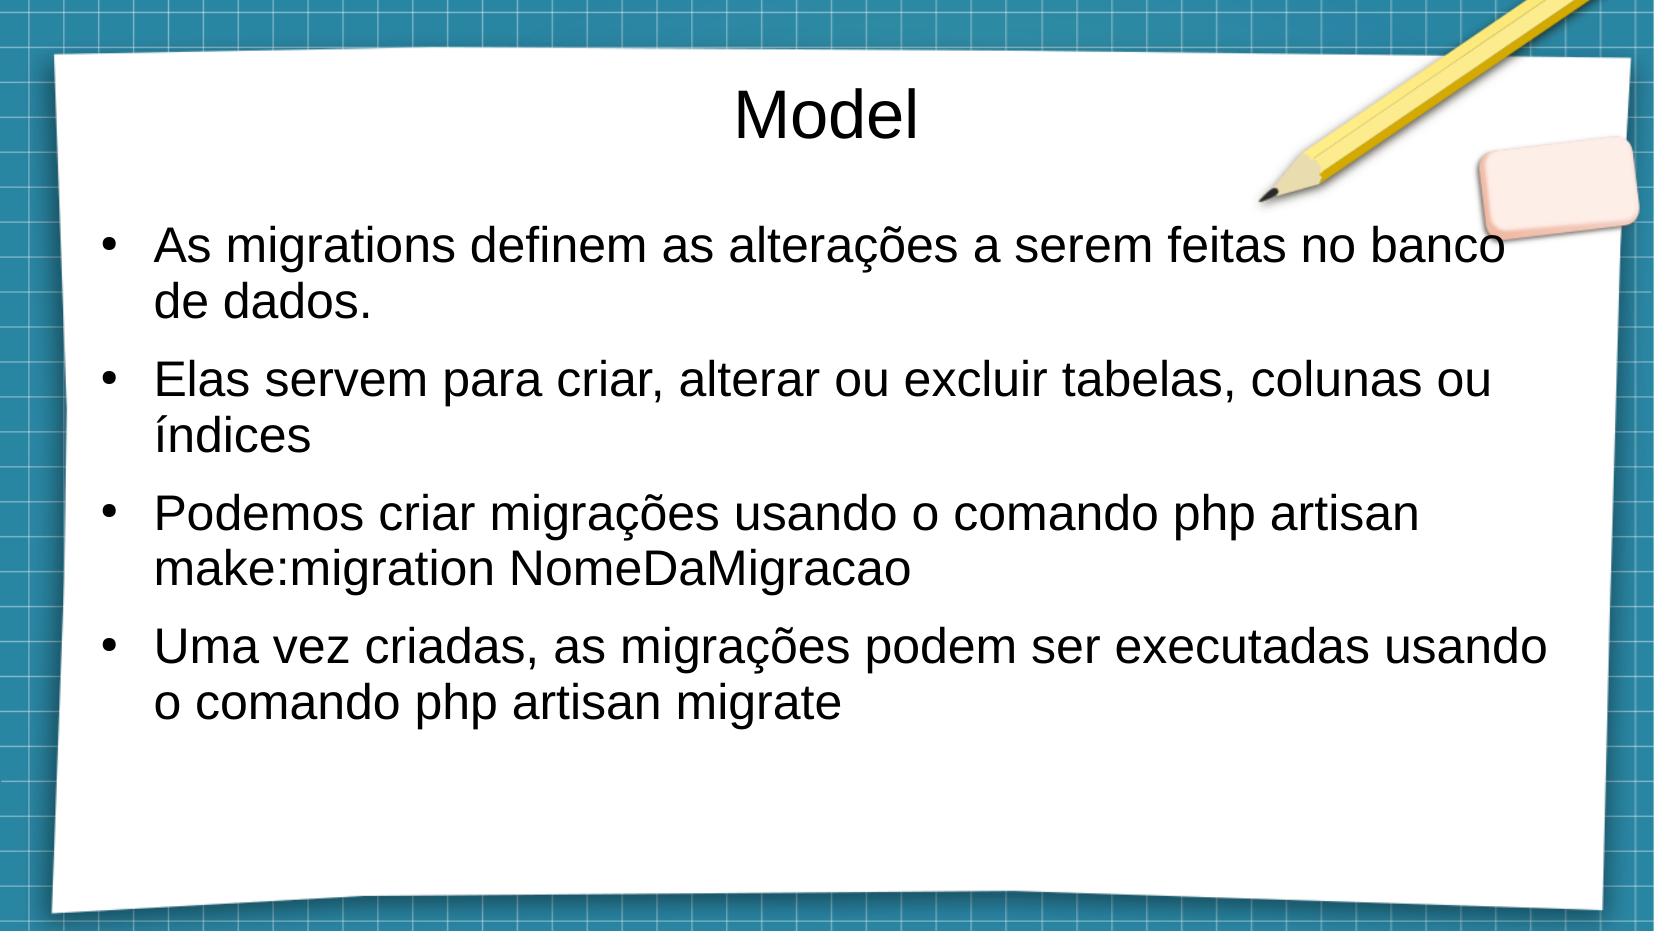

# Model
As migrations definem as alterações a serem feitas no banco de dados.
Elas servem para criar, alterar ou excluir tabelas, colunas ou índices
Podemos criar migrações usando o comando php artisan make:migration NomeDaMigracao
Uma vez criadas, as migrações podem ser executadas usando o comando php artisan migrate